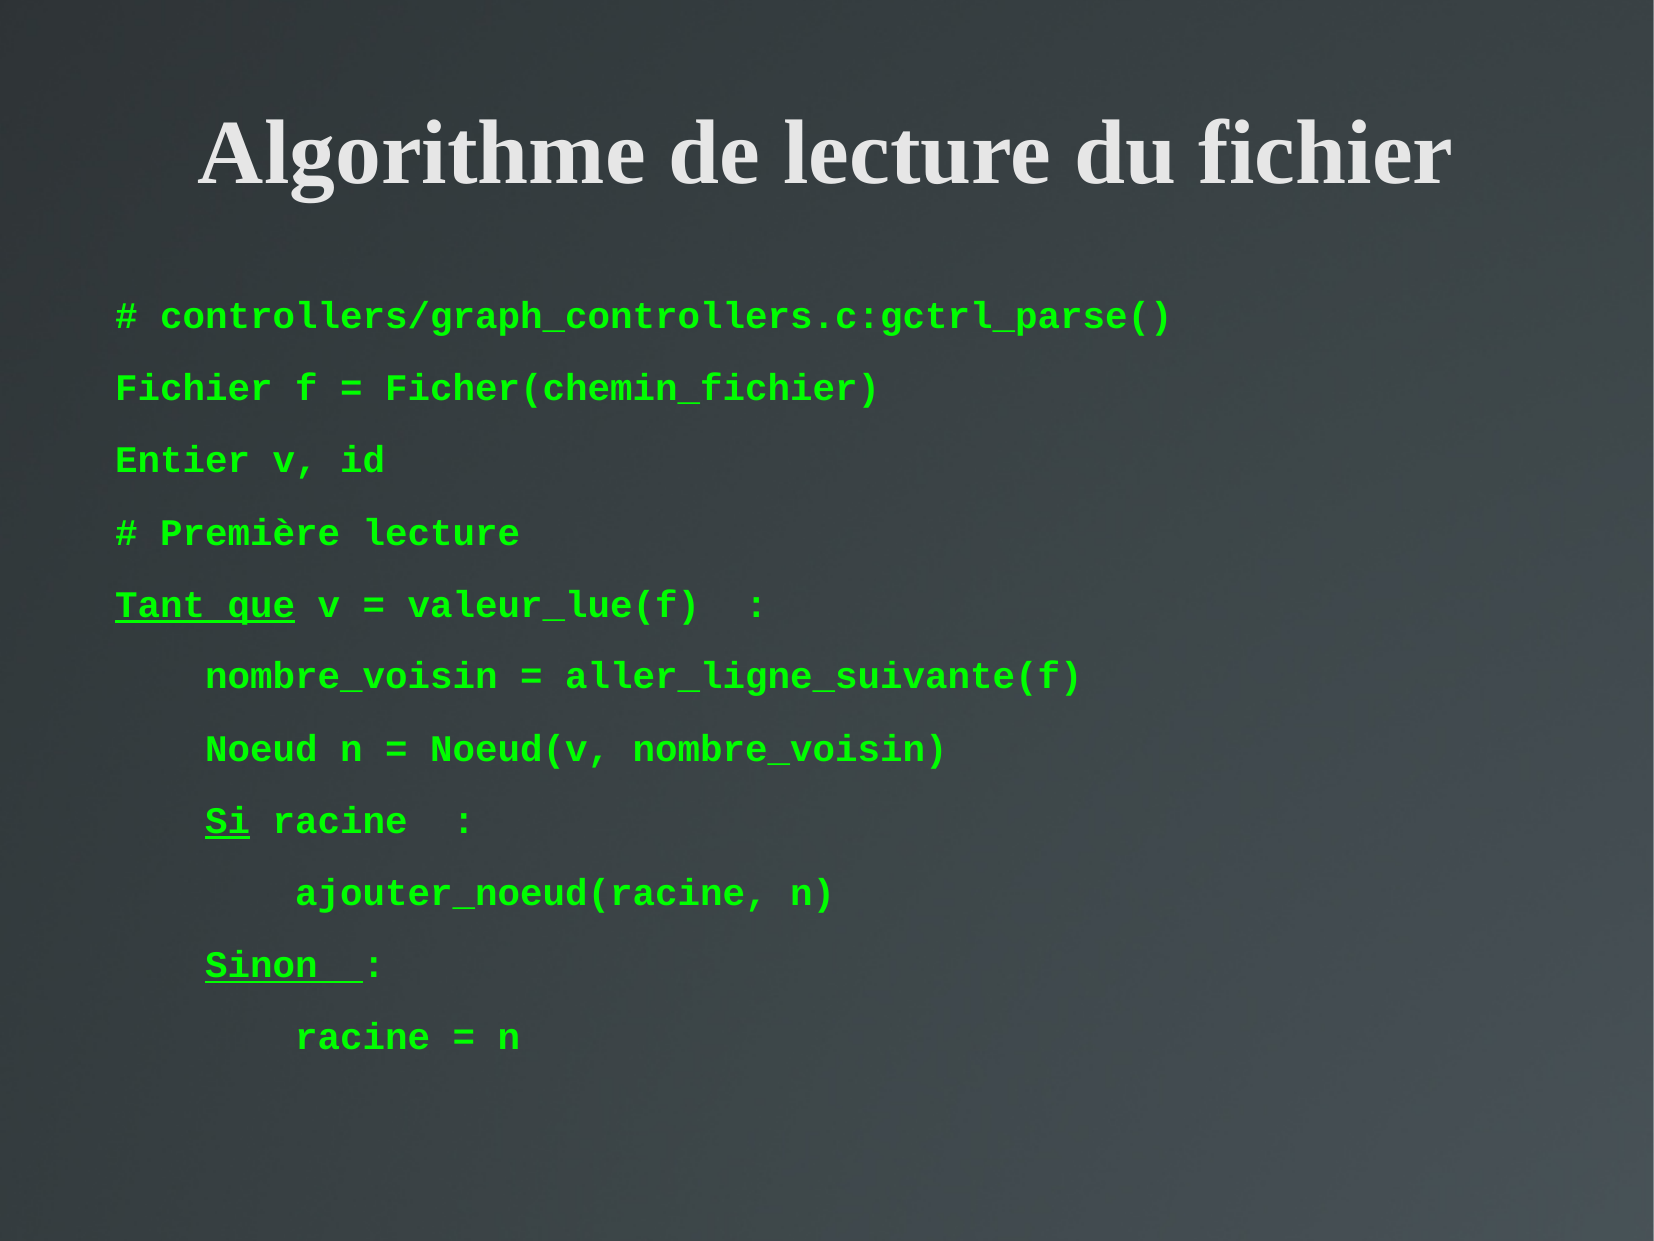

Algorithme de lecture du fichier
# controllers/graph_controllers.c:gctrl_parse()
Fichier f = Ficher(chemin_fichier)
Entier v, id
# Première lecture
Tant que v = valeur_lue(f)  :
 nombre_voisin = aller_ligne_suivante(f)
 Noeud n = Noeud(v, nombre_voisin)
 Si racine  :
 ajouter_noeud(racine, n)
 Sinon  :
 racine = n